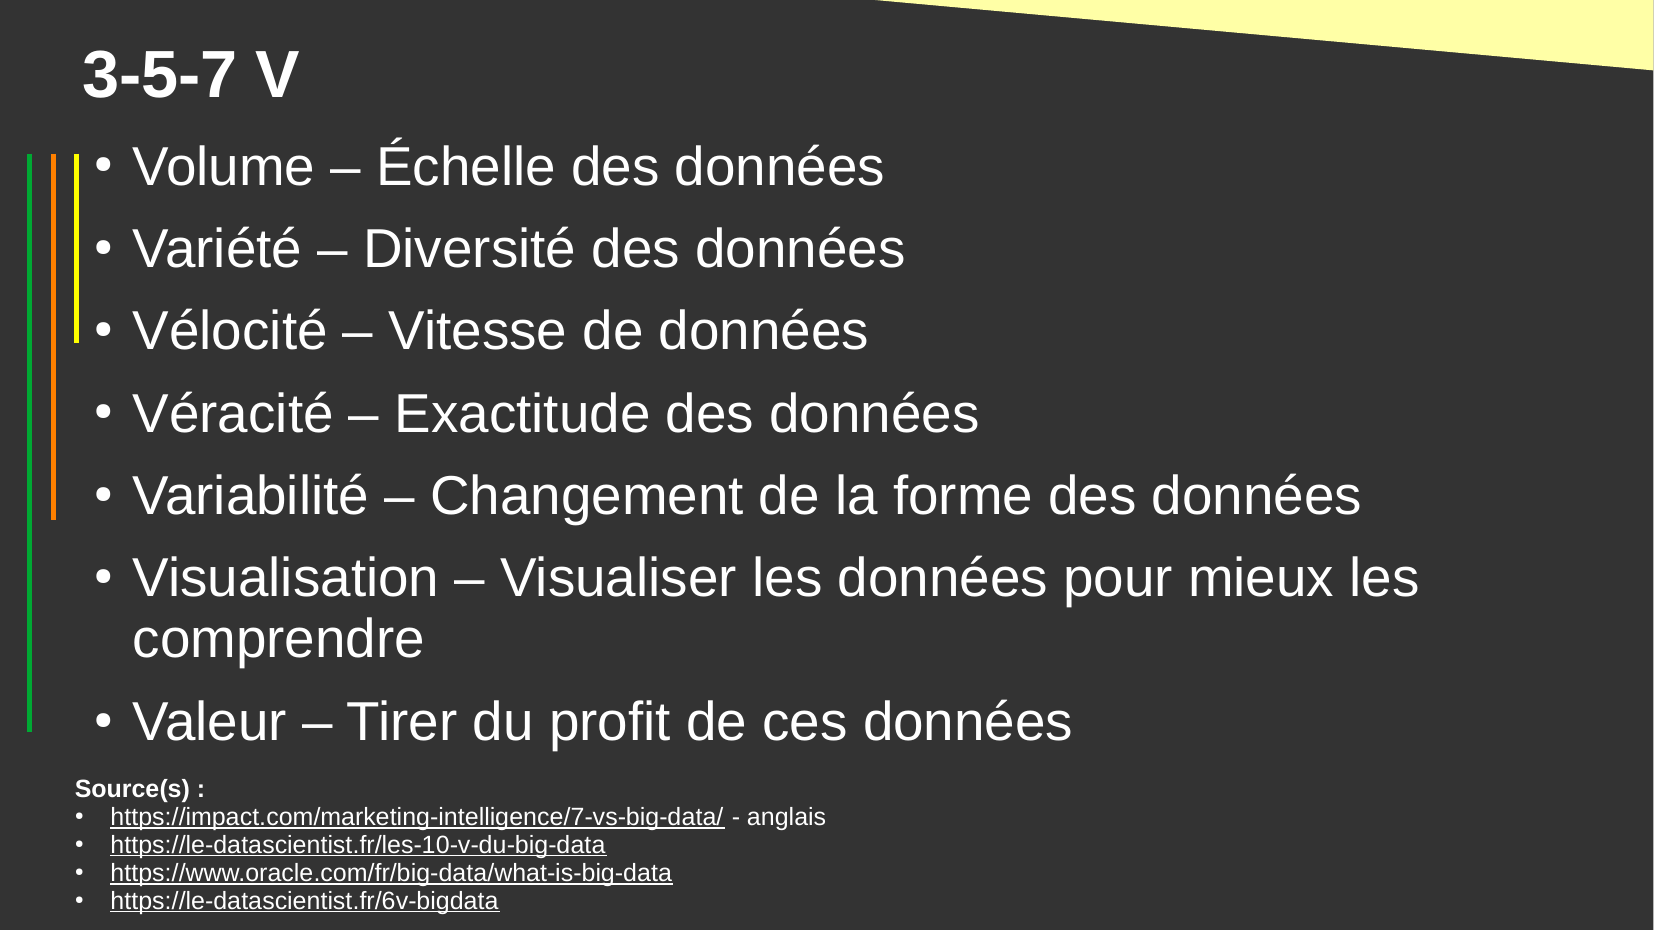

# 3-5-7 V
Volume – Échelle des données
Variété – Diversité des données
Vélocité – Vitesse de données
Véracité – Exactitude des données
Variabilité – Changement de la forme des données
Visualisation – Visualiser les données pour mieux les comprendre
Valeur – Tirer du profit de ces données
Source(s) :
https://impact.com/marketing-intelligence/7-vs-big-data/ - anglais
https://le-datascientist.fr/les-10-v-du-big-data
https://www.oracle.com/fr/big-data/what-is-big-data
https://le-datascientist.fr/6v-bigdata